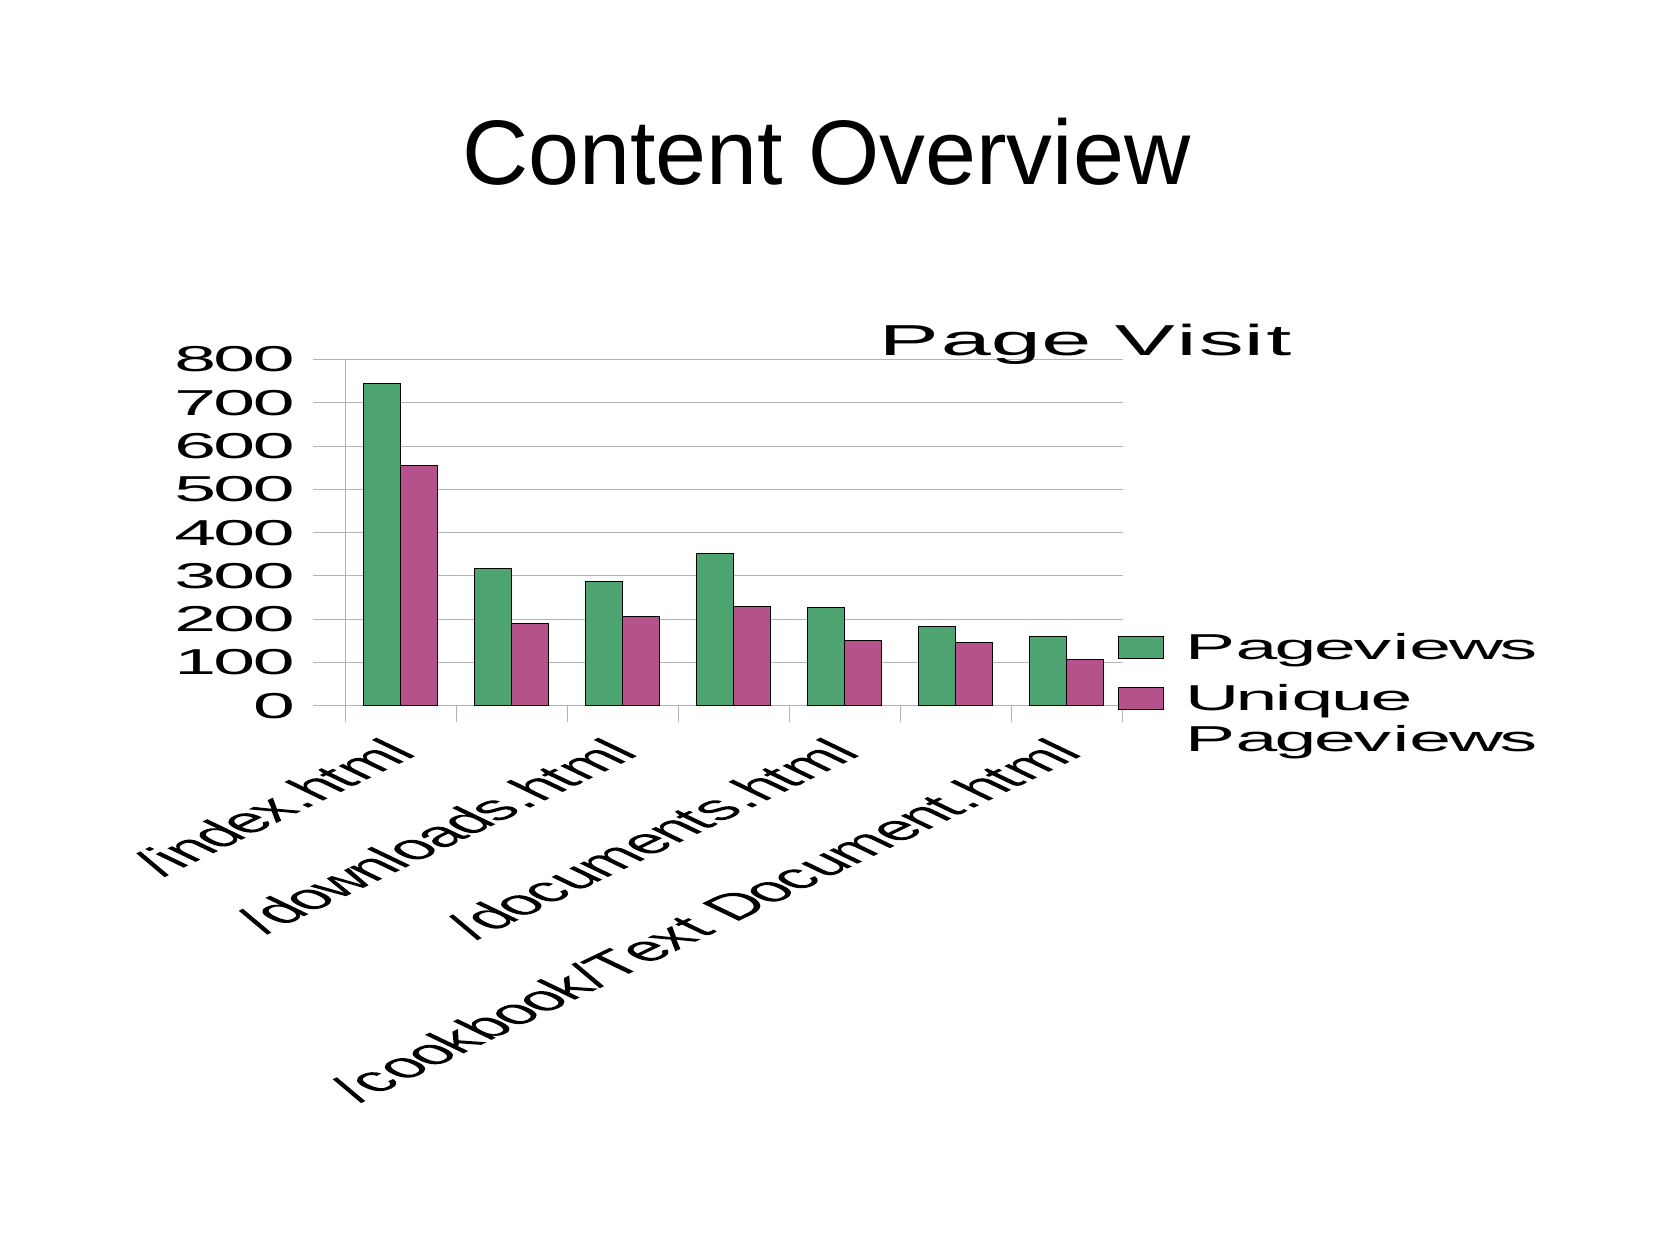

# Content Overview
### Chart: Page Visit
| Category | Pageviews | Unique Pageviews |
|---|---|---|
| /index.html | 745.0 | 554.0 |
| /demo/index.html | 318.0 | 190.0 |
| /downloads.html | 287.0 | 207.0 |
| /cookbook/index.html | 353.0 | 229.0 |
| /documents.html | 228.0 | 151.0 |
| /demo/demo3.html | 183.0 | 146.0 |
| /cookbook/Text Document.html | 160.0 | 108.0 |